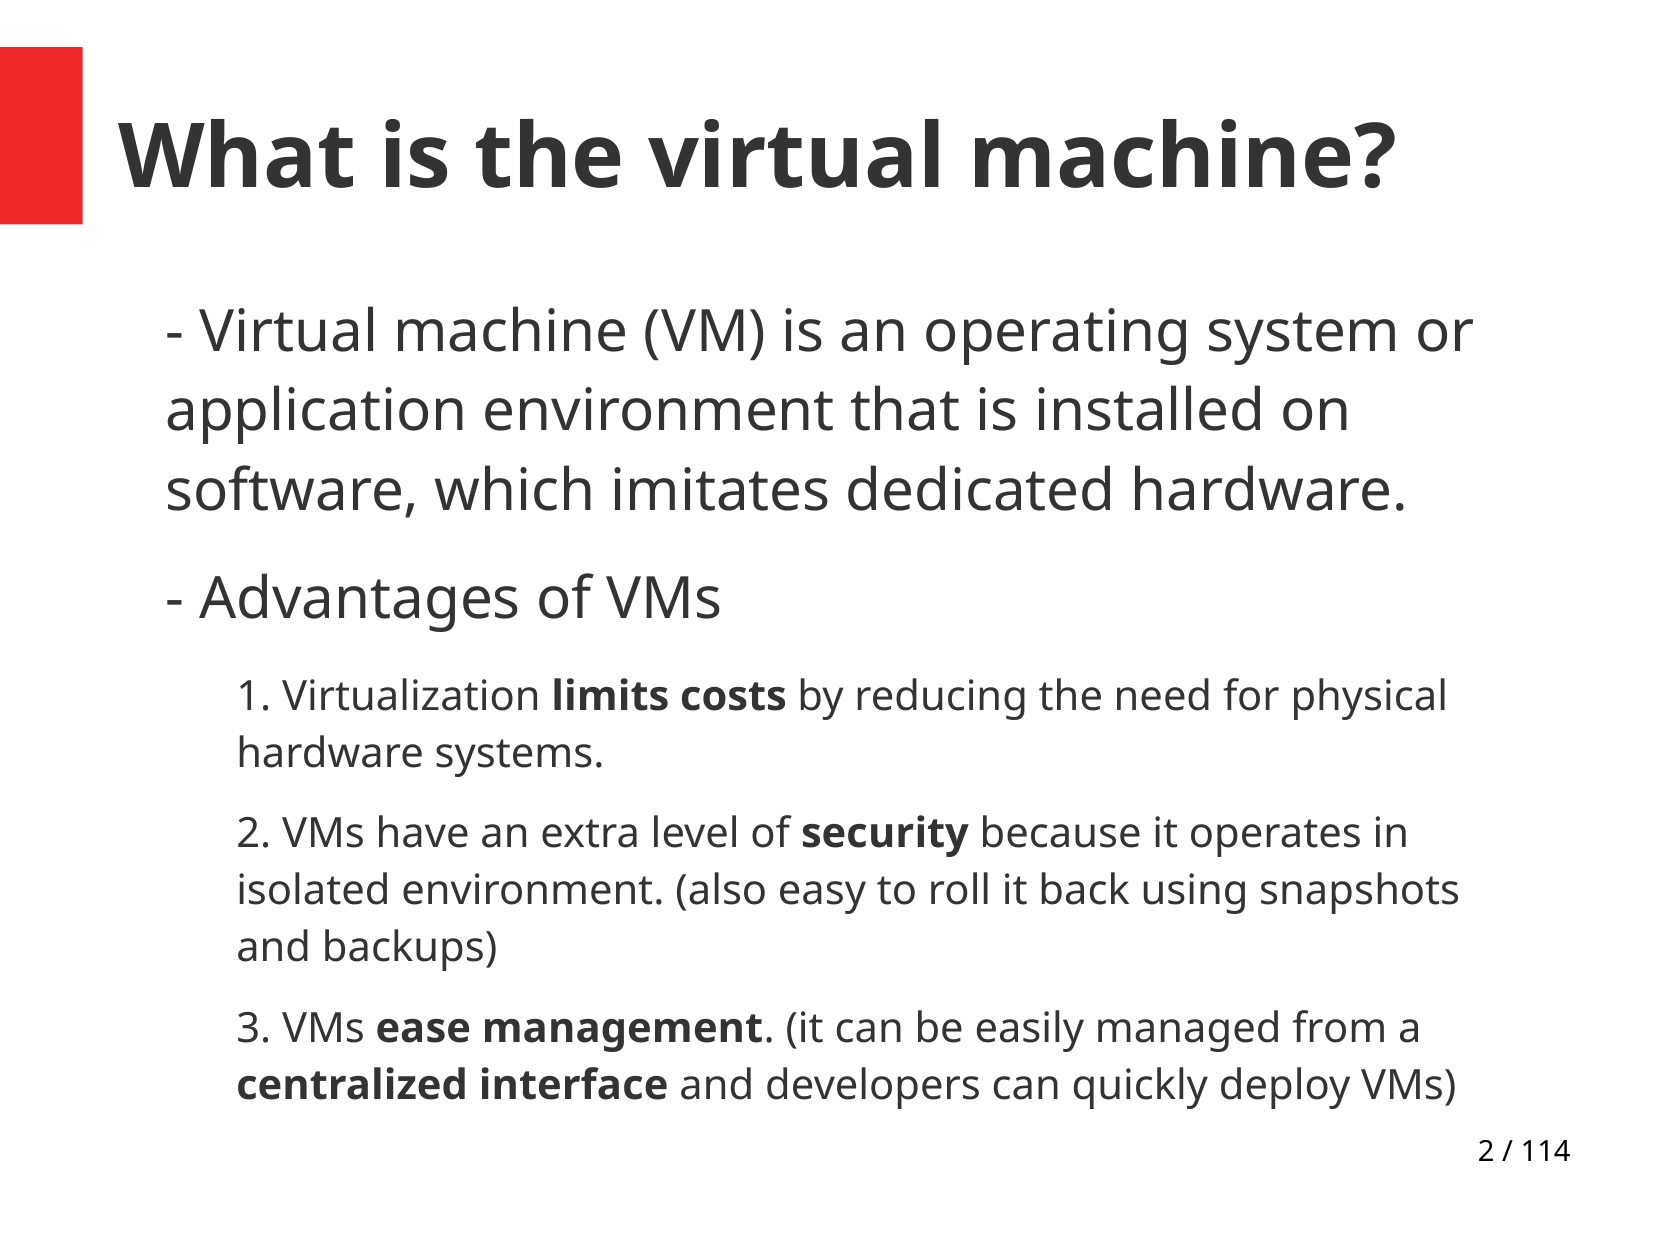

# What is the virtual machine?
- Virtual machine (VM) is an operating system or application environment that is installed on software, which imitates dedicated hardware.
- Advantages of VMs
1. Virtualization limits costs by reducing the need for physical hardware systems.
2. VMs have an extra level of security because it operates in isolated environment. (also easy to roll it back using snapshots and backups)
3. VMs ease management. (it can be easily managed from a centralized interface and developers can quickly deploy VMs)
2